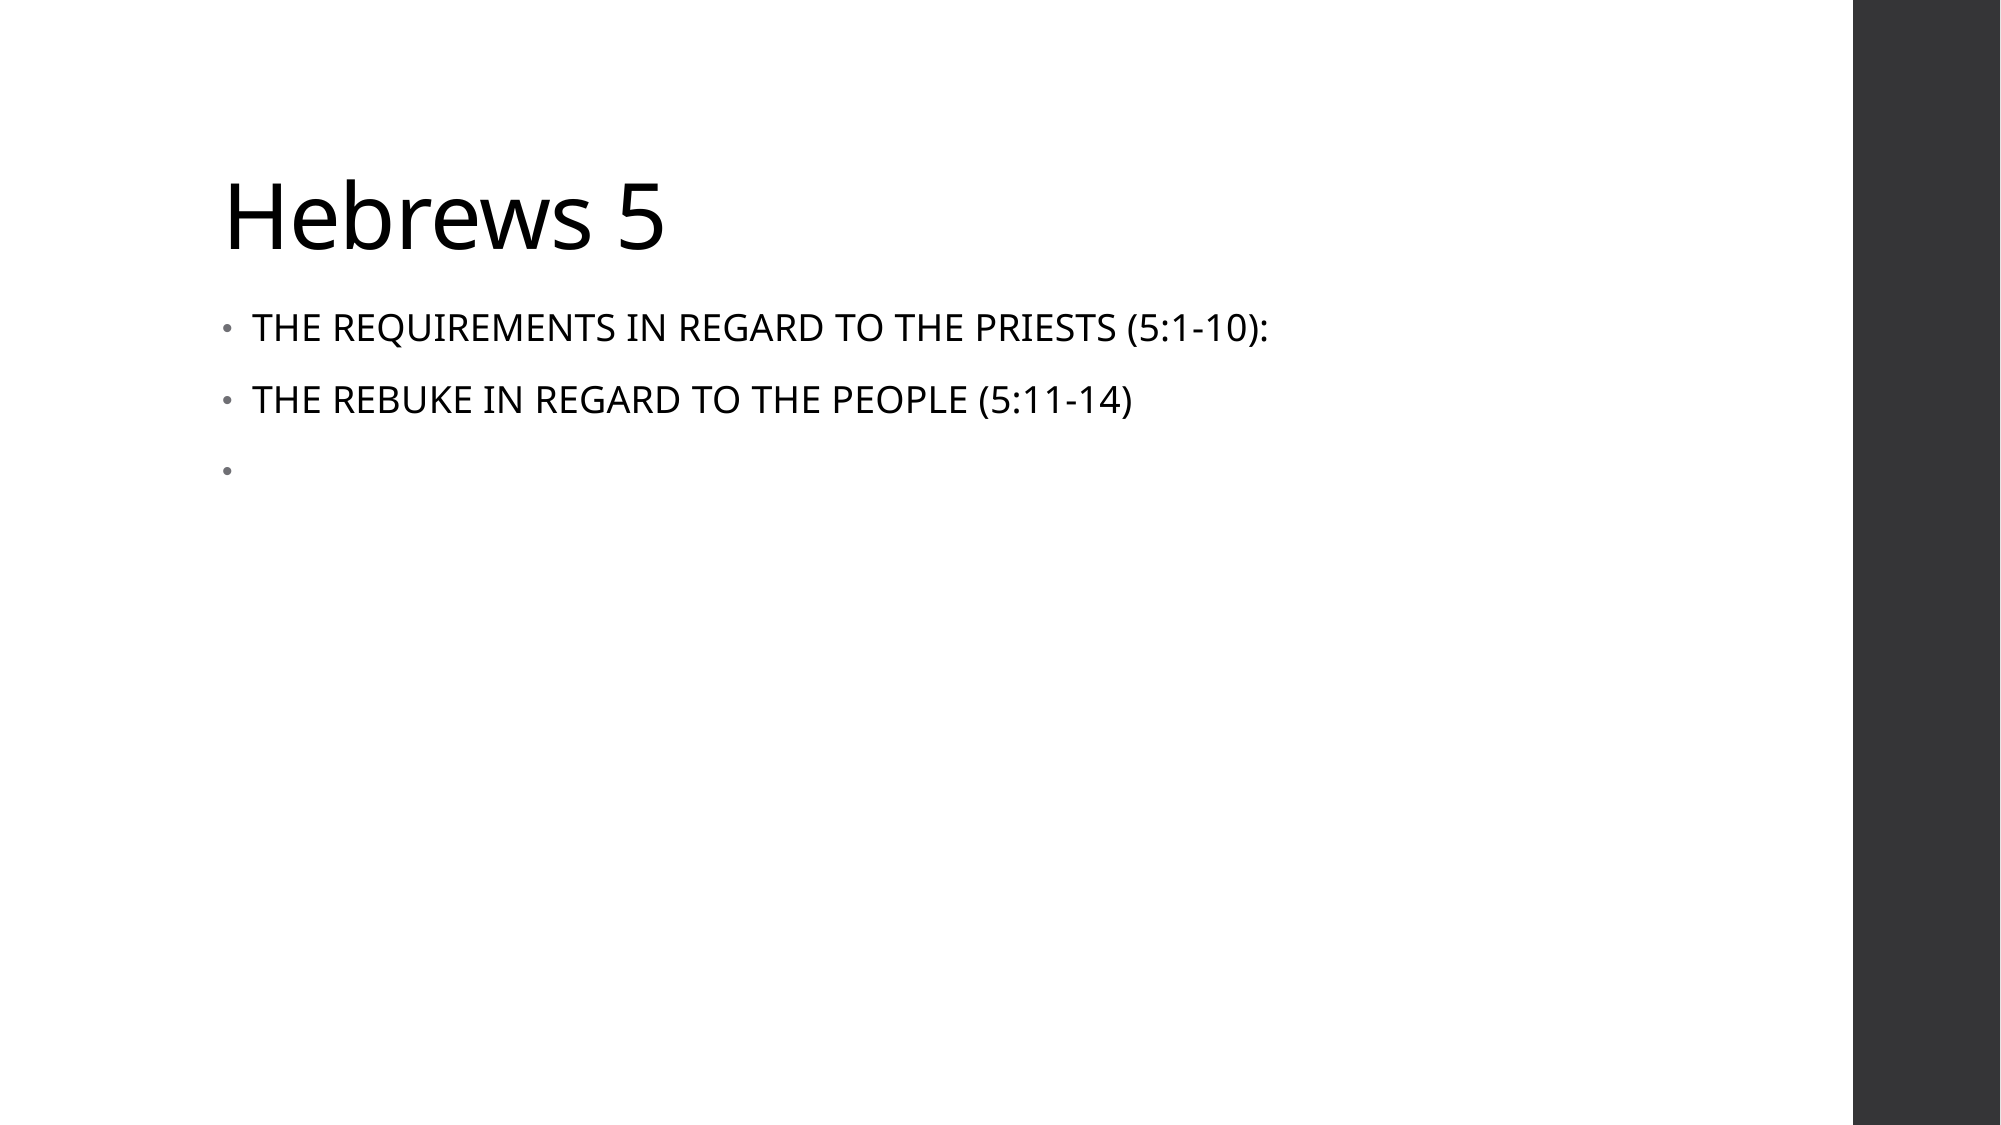

# Hebrews 5
THE REQUIREMENTS IN REGARD TO THE PRIESTS (5:1-10):
THE REBUKE IN REGARD TO THE PEOPLE (5:11-14)